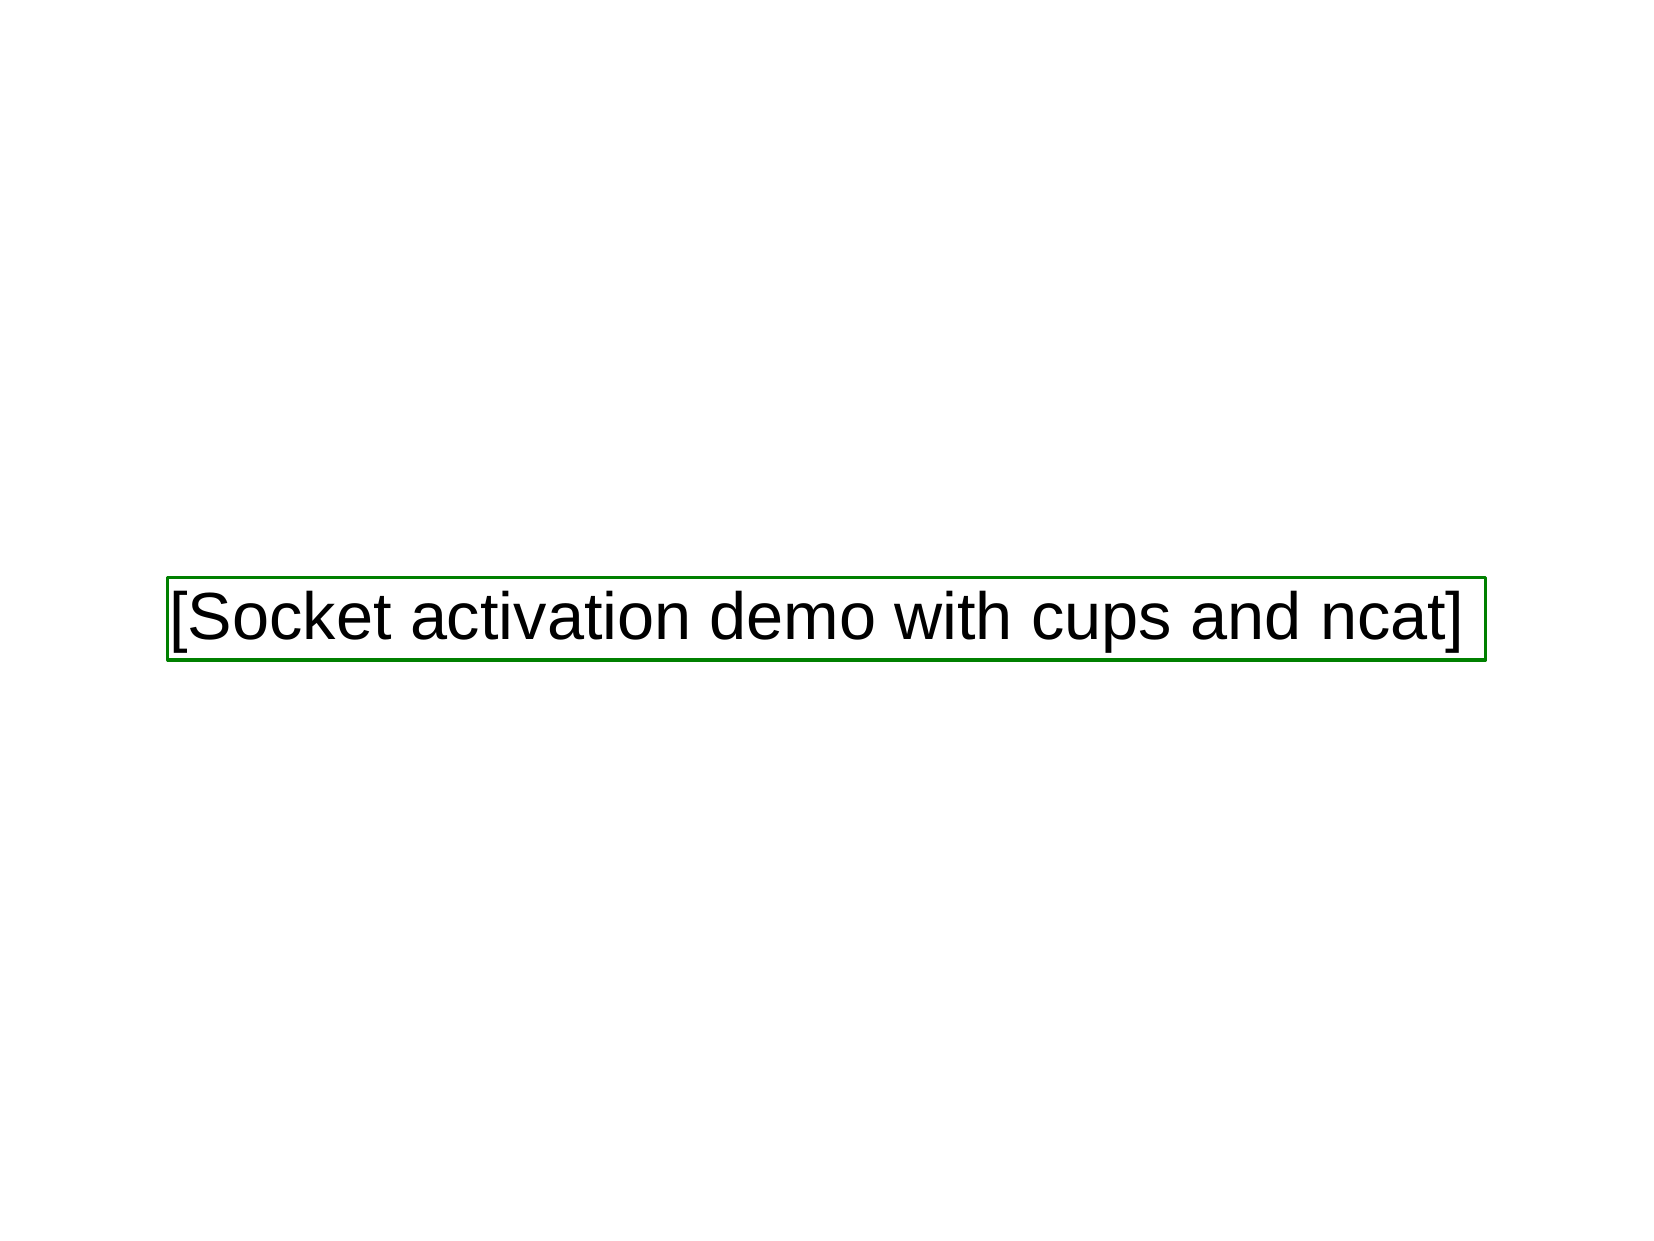

# [Socket activation demo with cups and ncat]